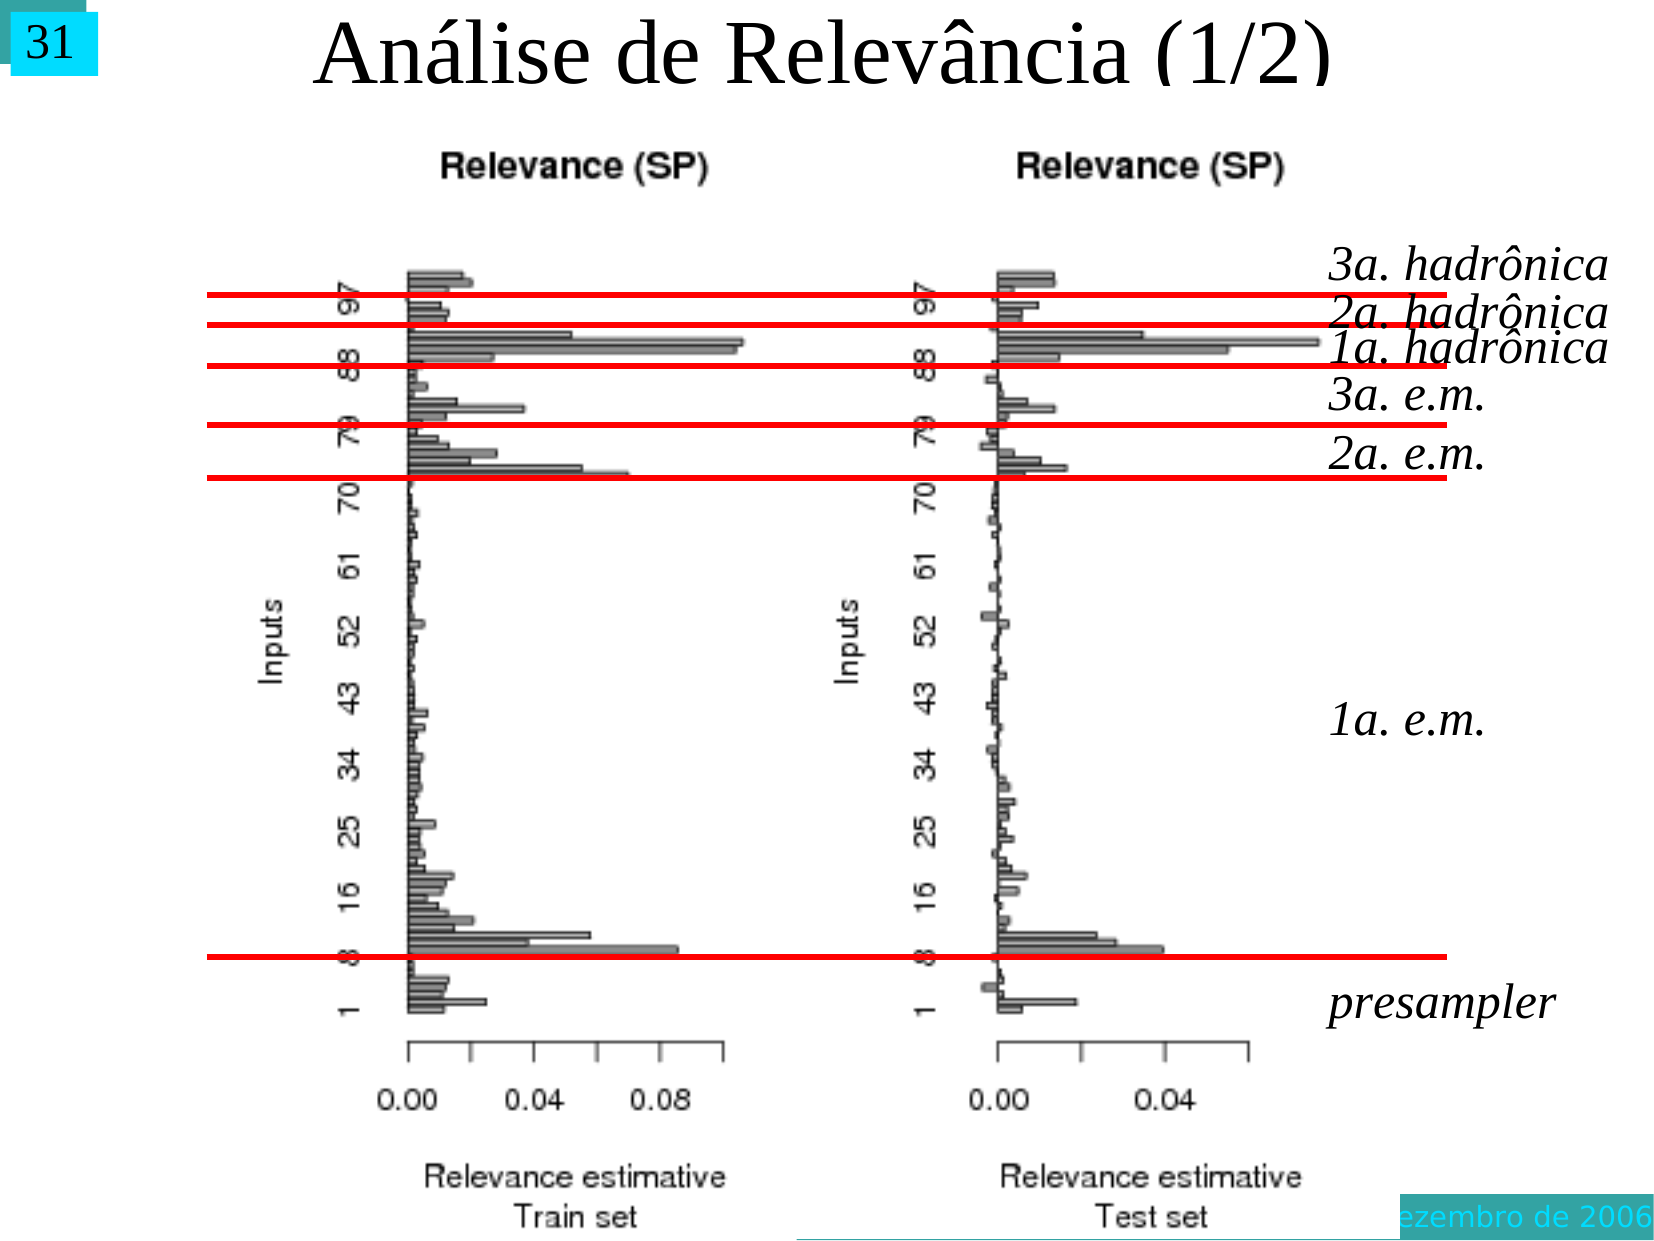

# Análise de Relevância (1/2)
3a. hadrônica
2a. hadrônica
1a. hadrônica
3a. e.m.
2a. e.m.
1a. e.m.
presampler